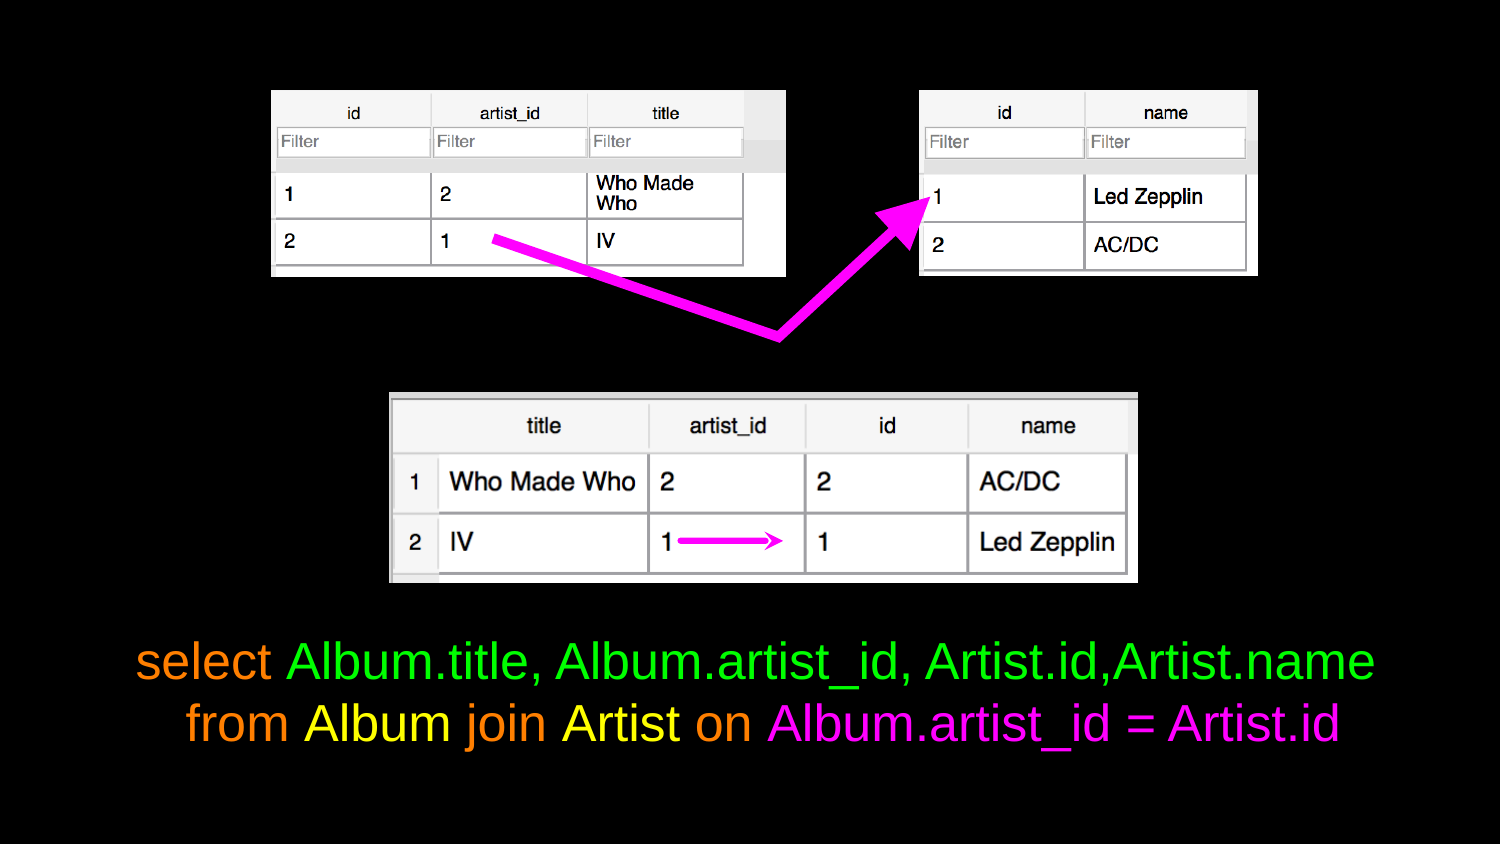

select Album.title, Album.artist_id, Artist.id,Artist.name
from Album join Artist on Album.artist_id = Artist.id